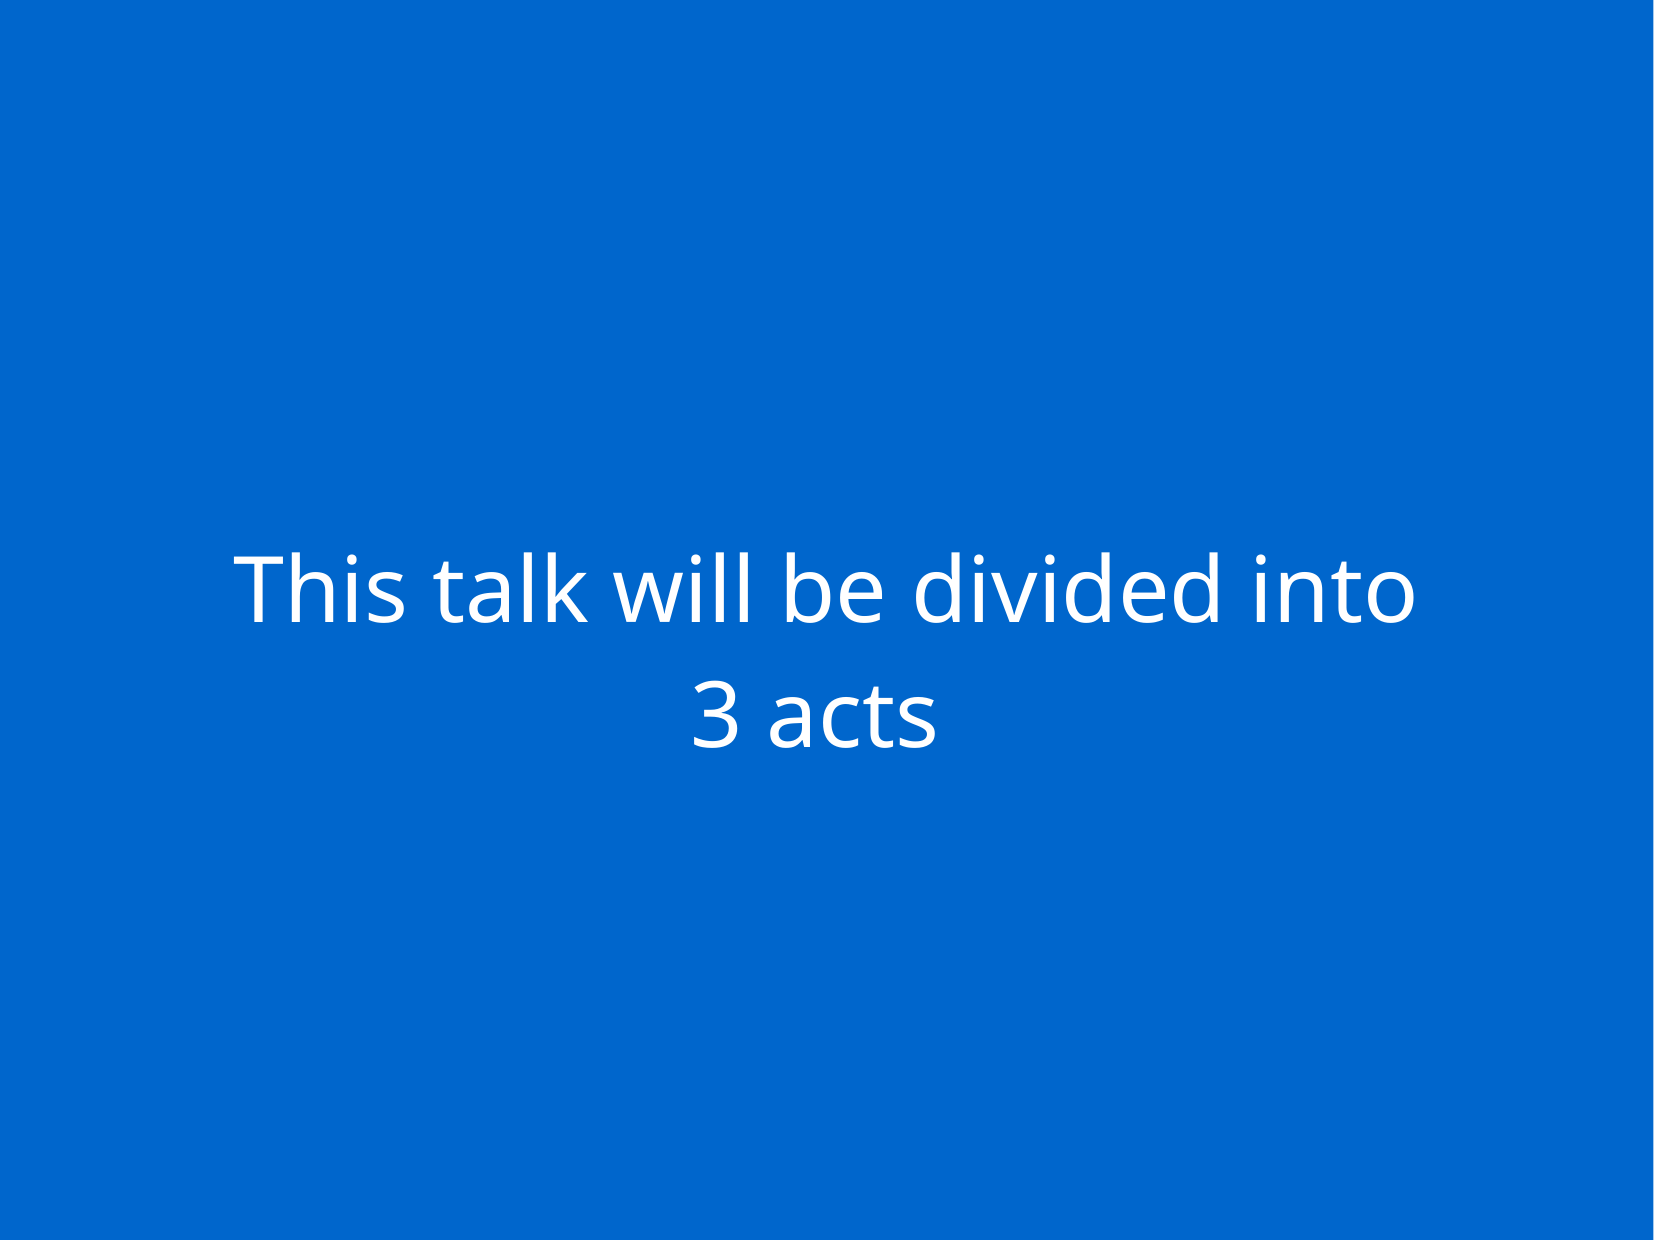

#
This talk will be divided into
3 acts